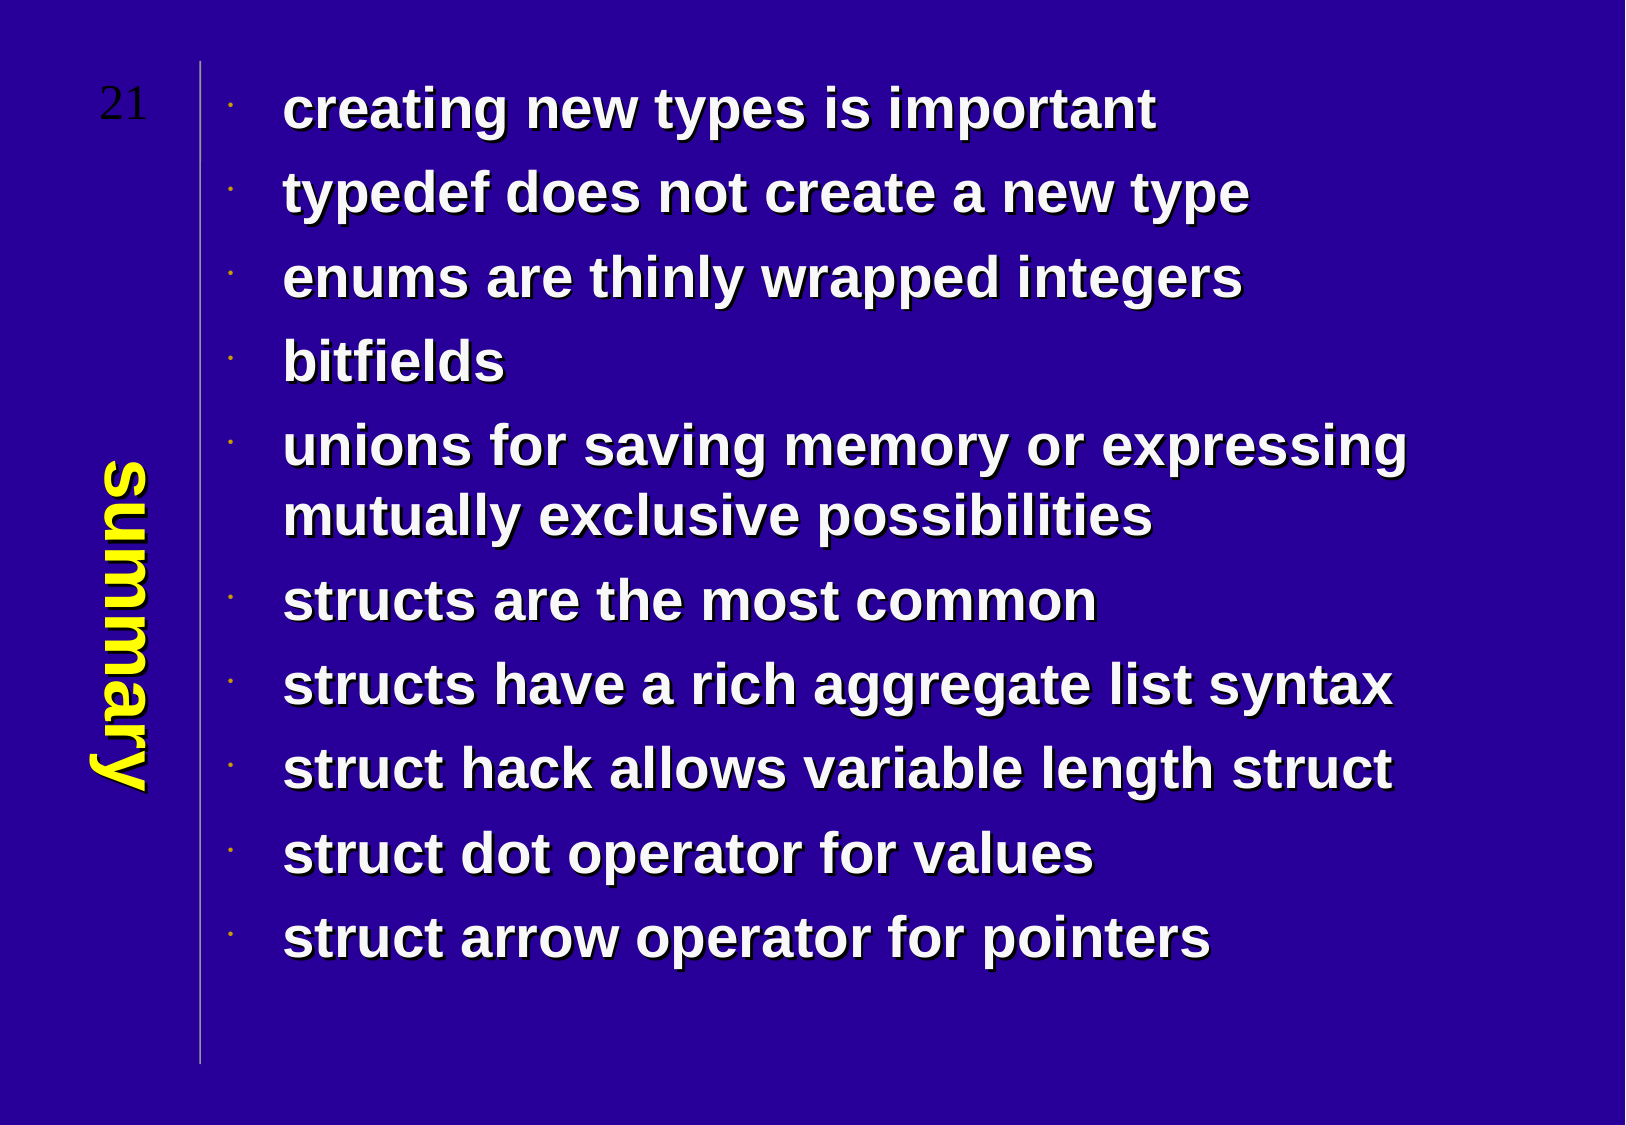

21
creating new types is important
typedef does not create a new type
enums are thinly wrapped integers
bitfields
unions for saving memory or expressing mutually exclusive possibilities
structs are the most common
structs have a rich aggregate list syntax
struct hack allows variable length struct
struct dot operator for values
struct arrow operator for pointers
# summary